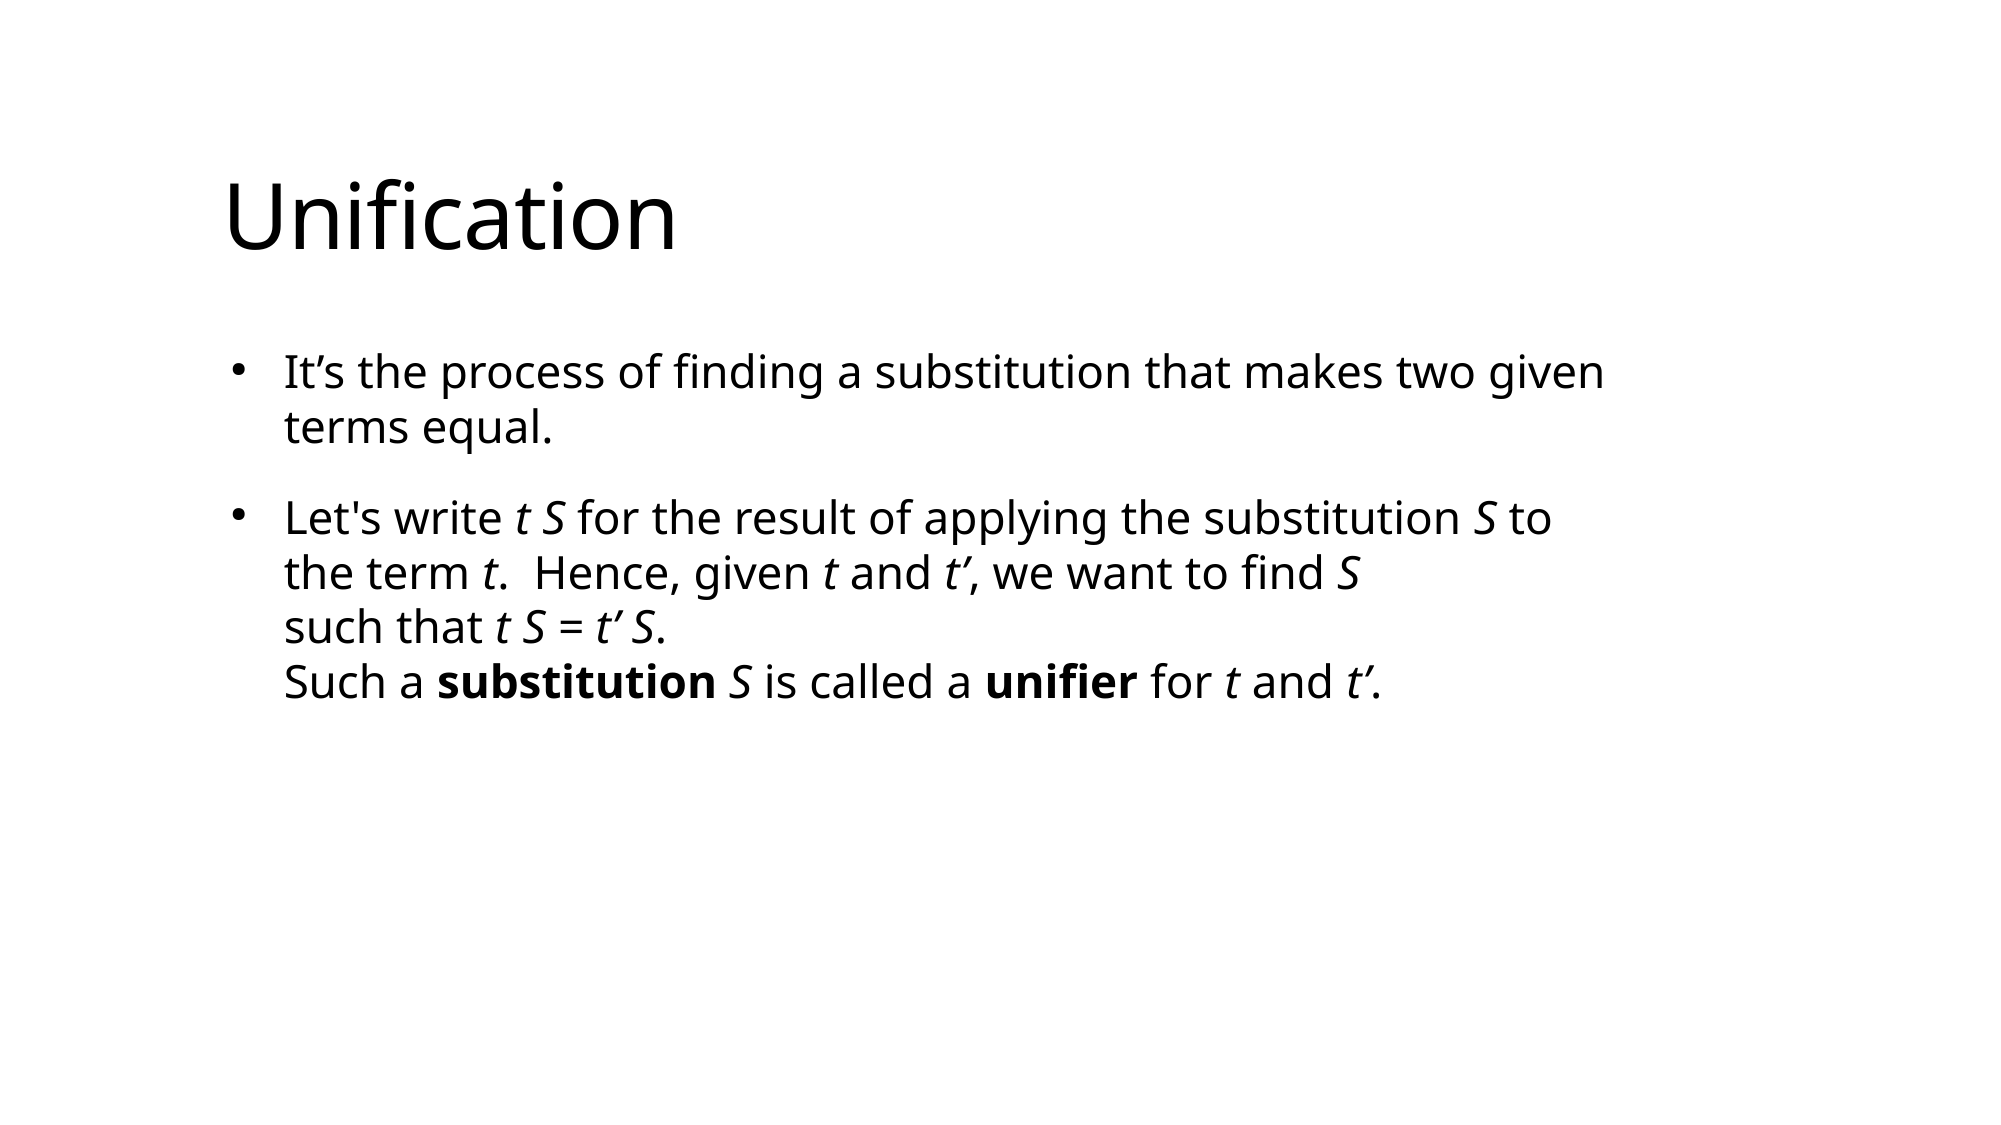

# Unification
It’s the process of finding a substitution that makes two given terms equal.
Let's write t S for the result of applying the substitution S to the term t. Hence, given t and t’, we want to find S
such that t S = t’ S.
Such a substitution S is called a unifier for t and t’.